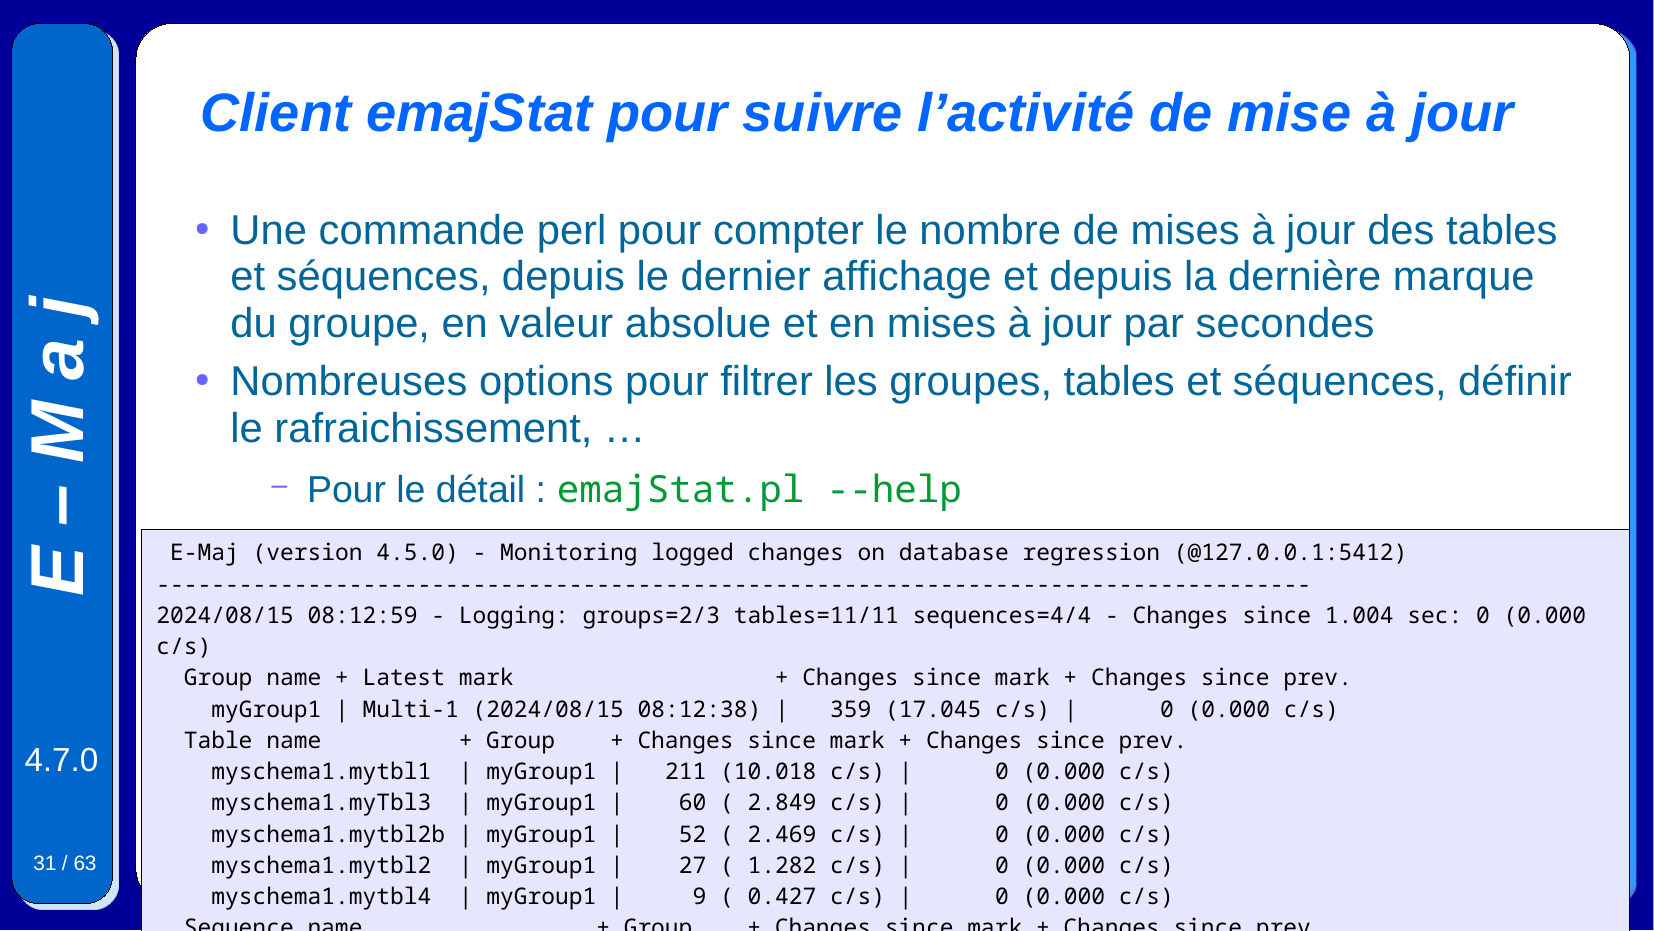

# Client emajStat pour suivre l’activité de mise à jour
Une commande perl pour compter le nombre de mises à jour des tables et séquences, depuis le dernier affichage et depuis la dernière marque du groupe, en valeur absolue et en mises à jour par secondes
Nombreuses options pour filtrer les groupes, tables et séquences, définir le rafraichissement, …
Pour le détail : emajStat.pl --help
 E-Maj (version 4.5.0) - Monitoring logged changes on database regression (@127.0.0.1:5412)
------------------------------------------------------------------------------------
2024/08/15 08:12:59 - Logging: groups=2/3 tables=11/11 sequences=4/4 - Changes since 1.004 sec: 0 (0.000 c/s)
 Group name + Latest mark + Changes since mark + Changes since prev.
 myGroup1 | Multi-1 (2024/08/15 08:12:38) | 359 (17.045 c/s) | 0 (0.000 c/s)
 Table name + Group + Changes since mark + Changes since prev.
 myschema1.mytbl1 | myGroup1 | 211 (10.018 c/s) | 0 (0.000 c/s)
 myschema1.myTbl3 | myGroup1 | 60 ( 2.849 c/s) | 0 (0.000 c/s)
 myschema1.mytbl2b | myGroup1 | 52 ( 2.469 c/s) | 0 (0.000 c/s)
 myschema1.mytbl2 | myGroup1 | 27 ( 1.282 c/s) | 0 (0.000 c/s)
 myschema1.mytbl4 | myGroup1 | 9 ( 0.427 c/s) | 0 (0.000 c/s)
 Sequence name + Group + Changes since mark + Changes since prev.
 myschema1.mytbl2b_col20_seq | myGroup1 | -5 (-0.237 c/s) | 0 (0.000 c/s)
 myschema1.myTbl3_col31_seq | myGroup1 | -20 (-0.950 c/s) | 0 (0.000 c/s)